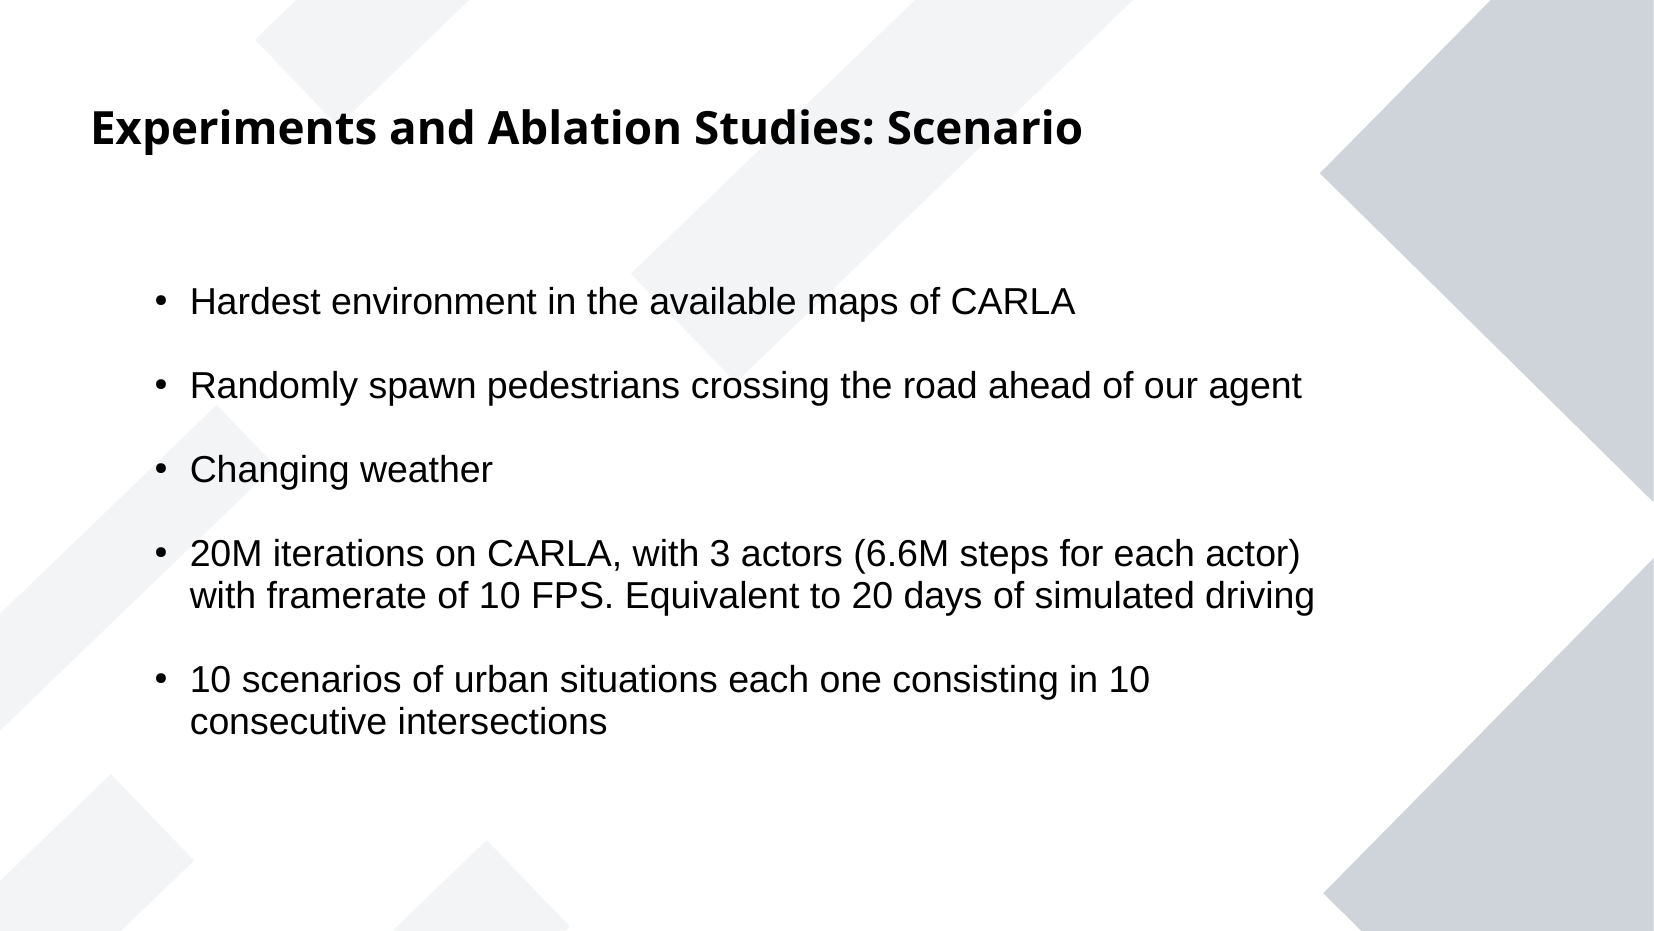

Experiments and Ablation Studies: Scenario
Hardest environment in the available maps of CARLA
Randomly spawn pedestrians crossing the road ahead of our agent
Changing weather
20M iterations on CARLA, with 3 actors (6.6M steps for each actor)
with framerate of 10 FPS. Equivalent to 20 days of simulated driving
10 scenarios of urban situations each one consisting in 10
consecutive intersections